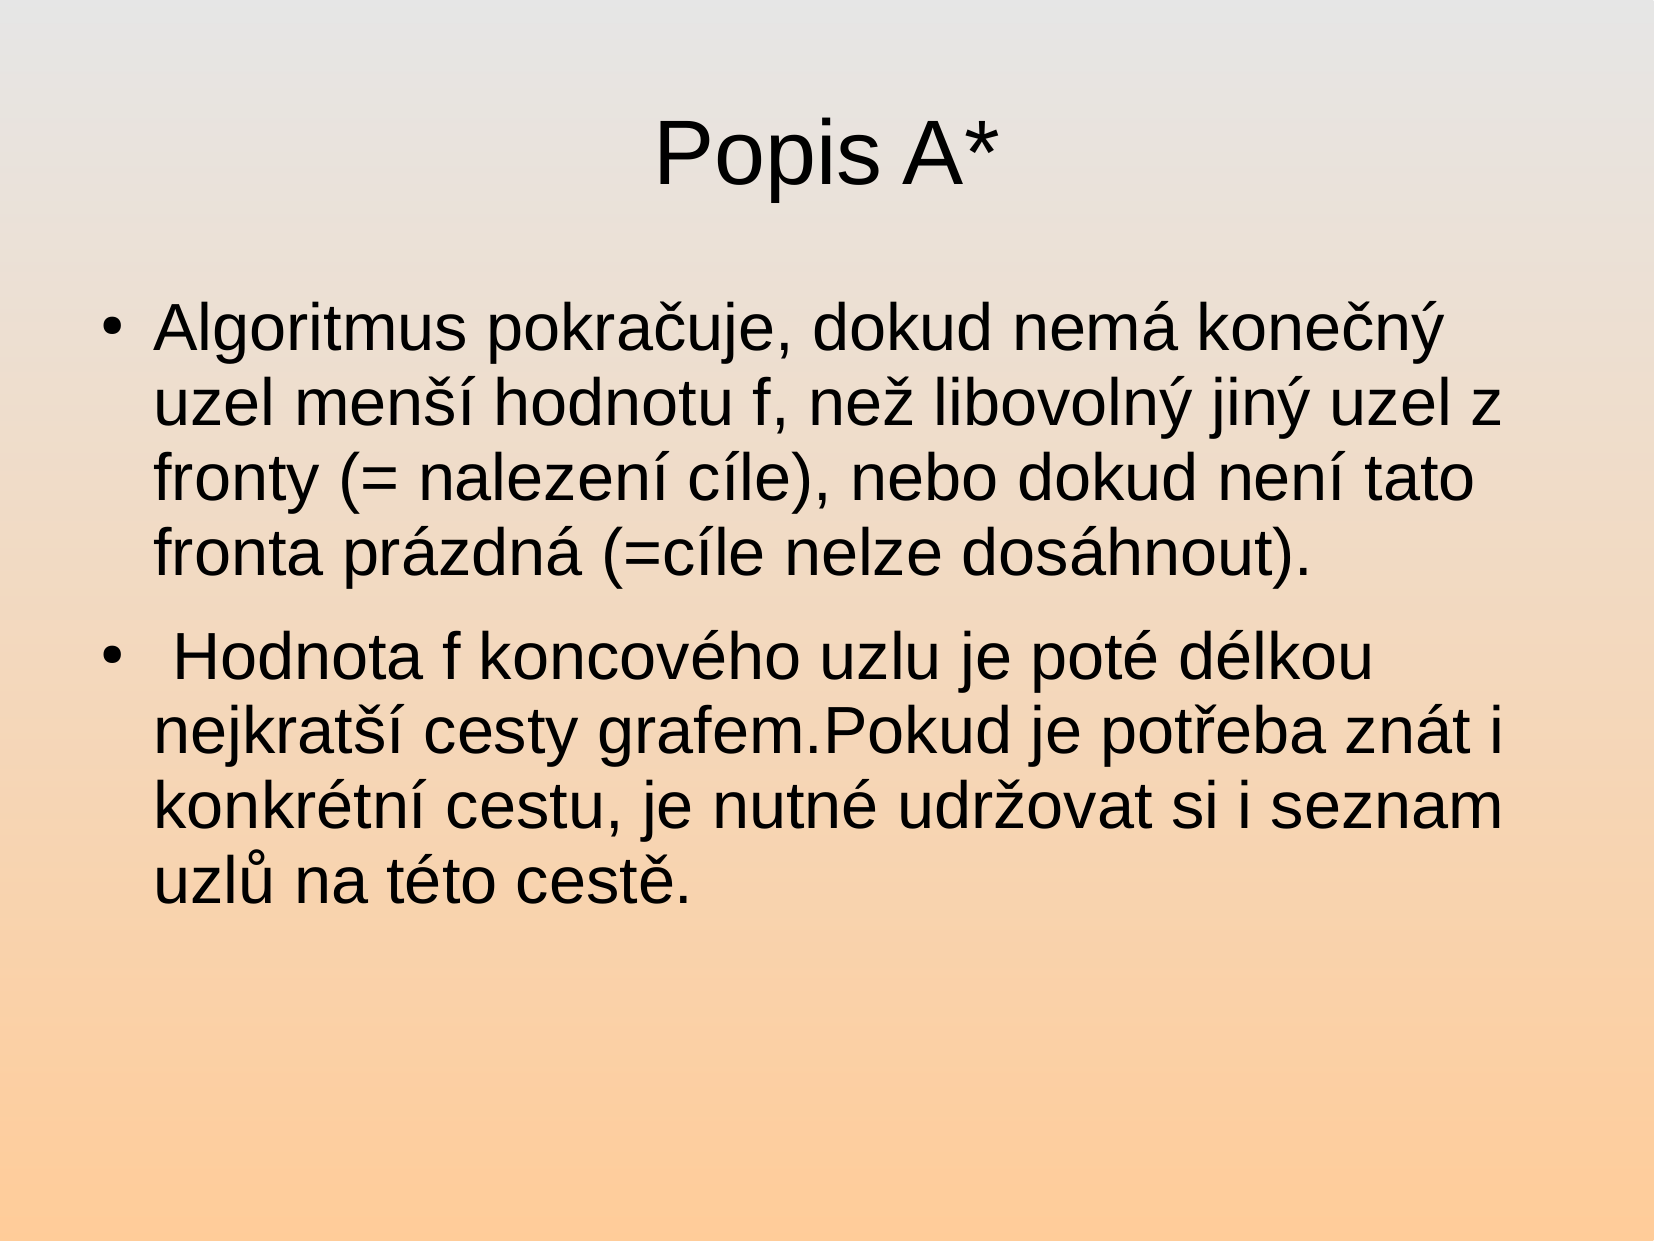

# Popis A*
Algoritmus pokračuje, dokud nemá konečný uzel menší hodnotu f, než libovolný jiný uzel z fronty (= nalezení cíle), nebo dokud není tato fronta prázdná (=cíle nelze dosáhnout).
 Hodnota f koncového uzlu je poté délkou nejkratší cesty grafem.Pokud je potřeba znát i konkrétní cestu, je nutné udržovat si i seznam uzlů na této cestě.